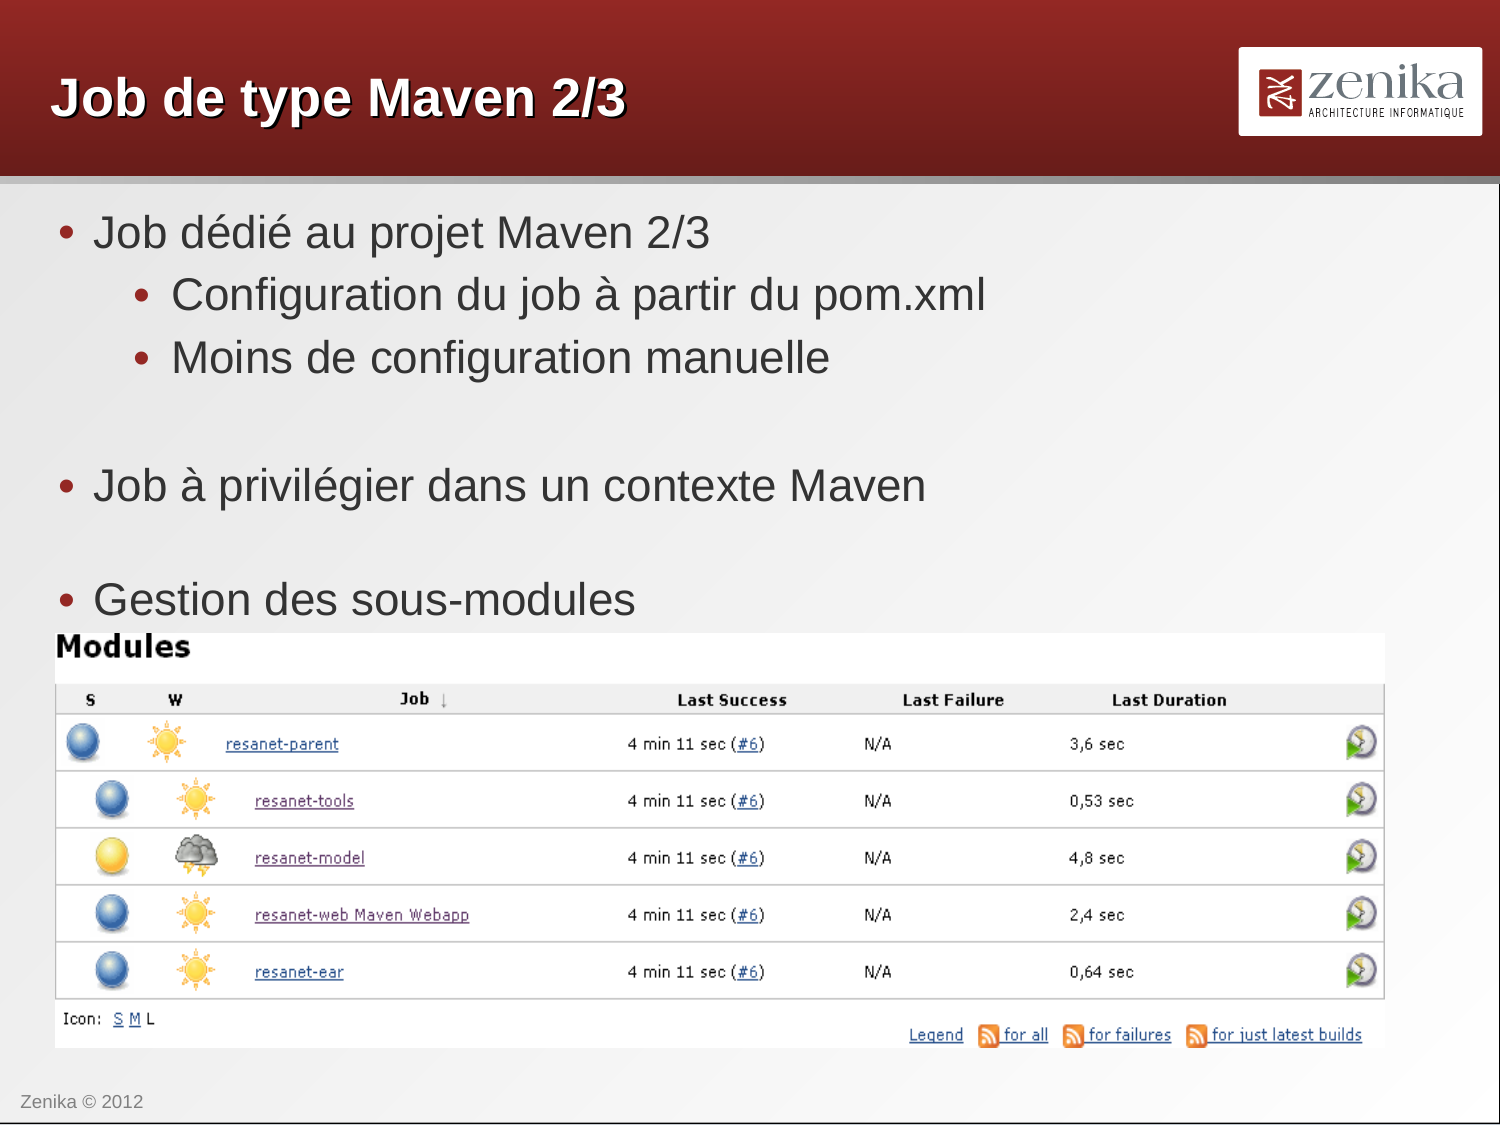

# Job de type Maven 2/3
Job dédié au projet Maven 2/3
Configuration du job à partir du pom.xml
Moins de configuration manuelle
Job à privilégier dans un contexte Maven
Gestion des sous-modules